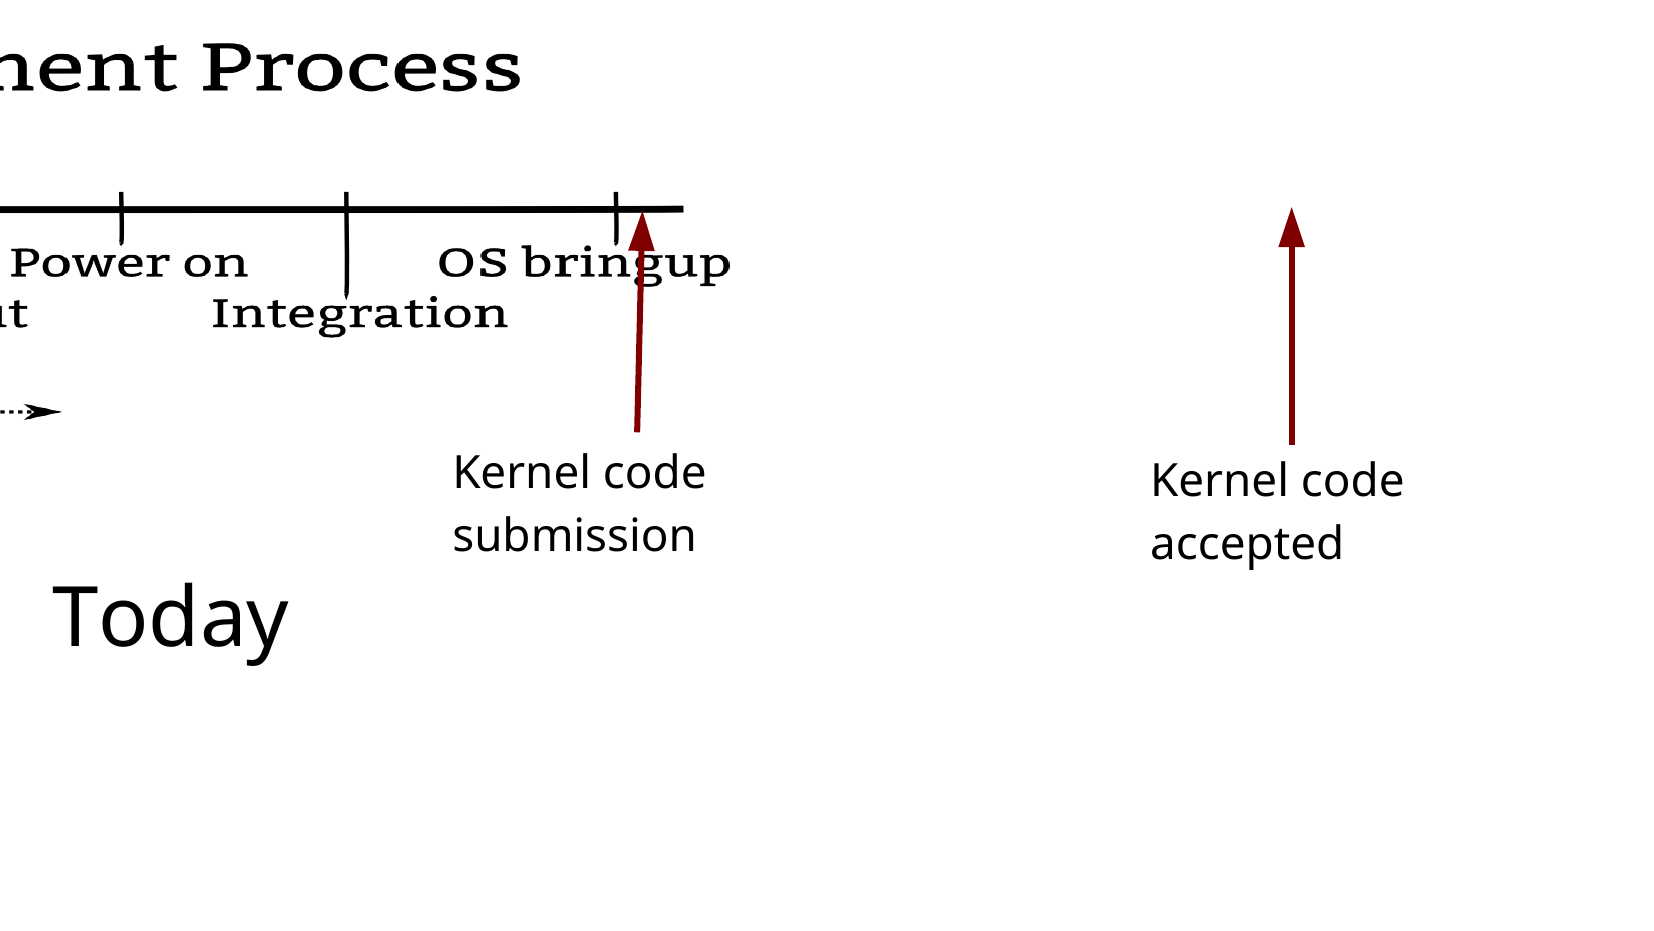

Kernel code
submission
Kernel code
accepted
Today